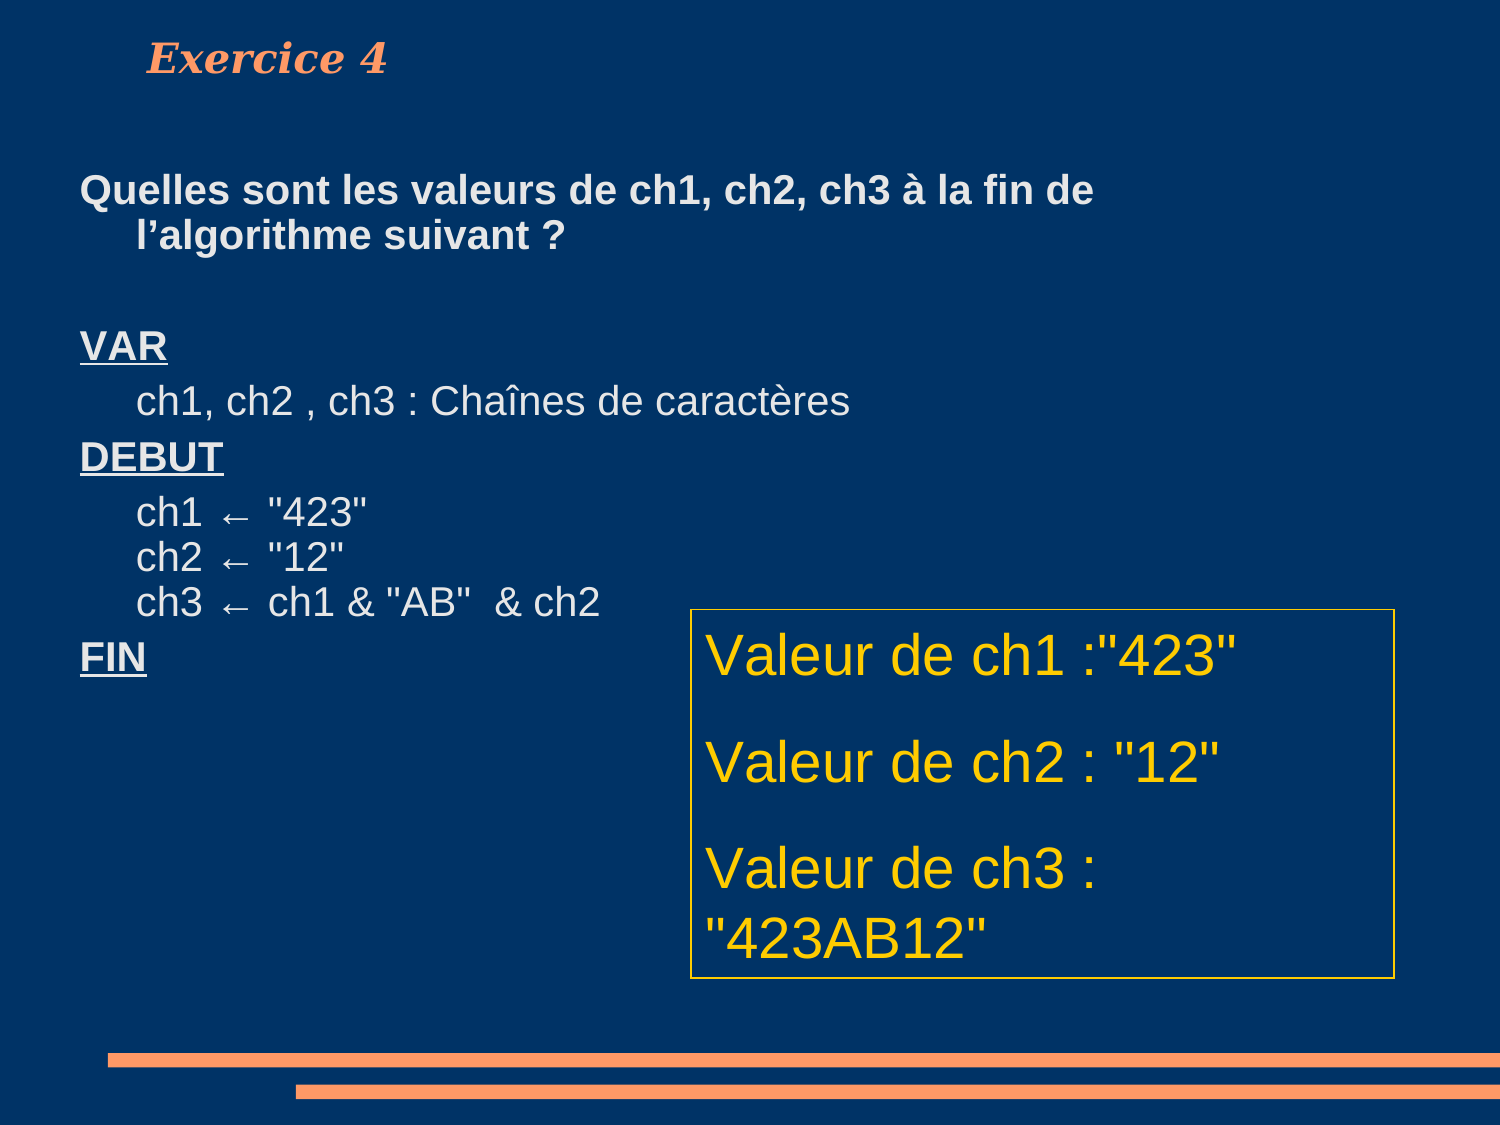

# Exercice 4
Quelles sont les valeurs de ch1, ch2, ch3 à la fin de l’algorithme suivant ?
VAR
	ch1, ch2 , ch3 : Chaînes de caractères
DEBUT
	ch1 ← "423"
ch2 ← "12"
ch3 ← ch1 & "AB" & ch2
FIN
Valeur de ch1 :"423"
Valeur de ch2 : "12"
Valeur de ch3 : "423AB12"